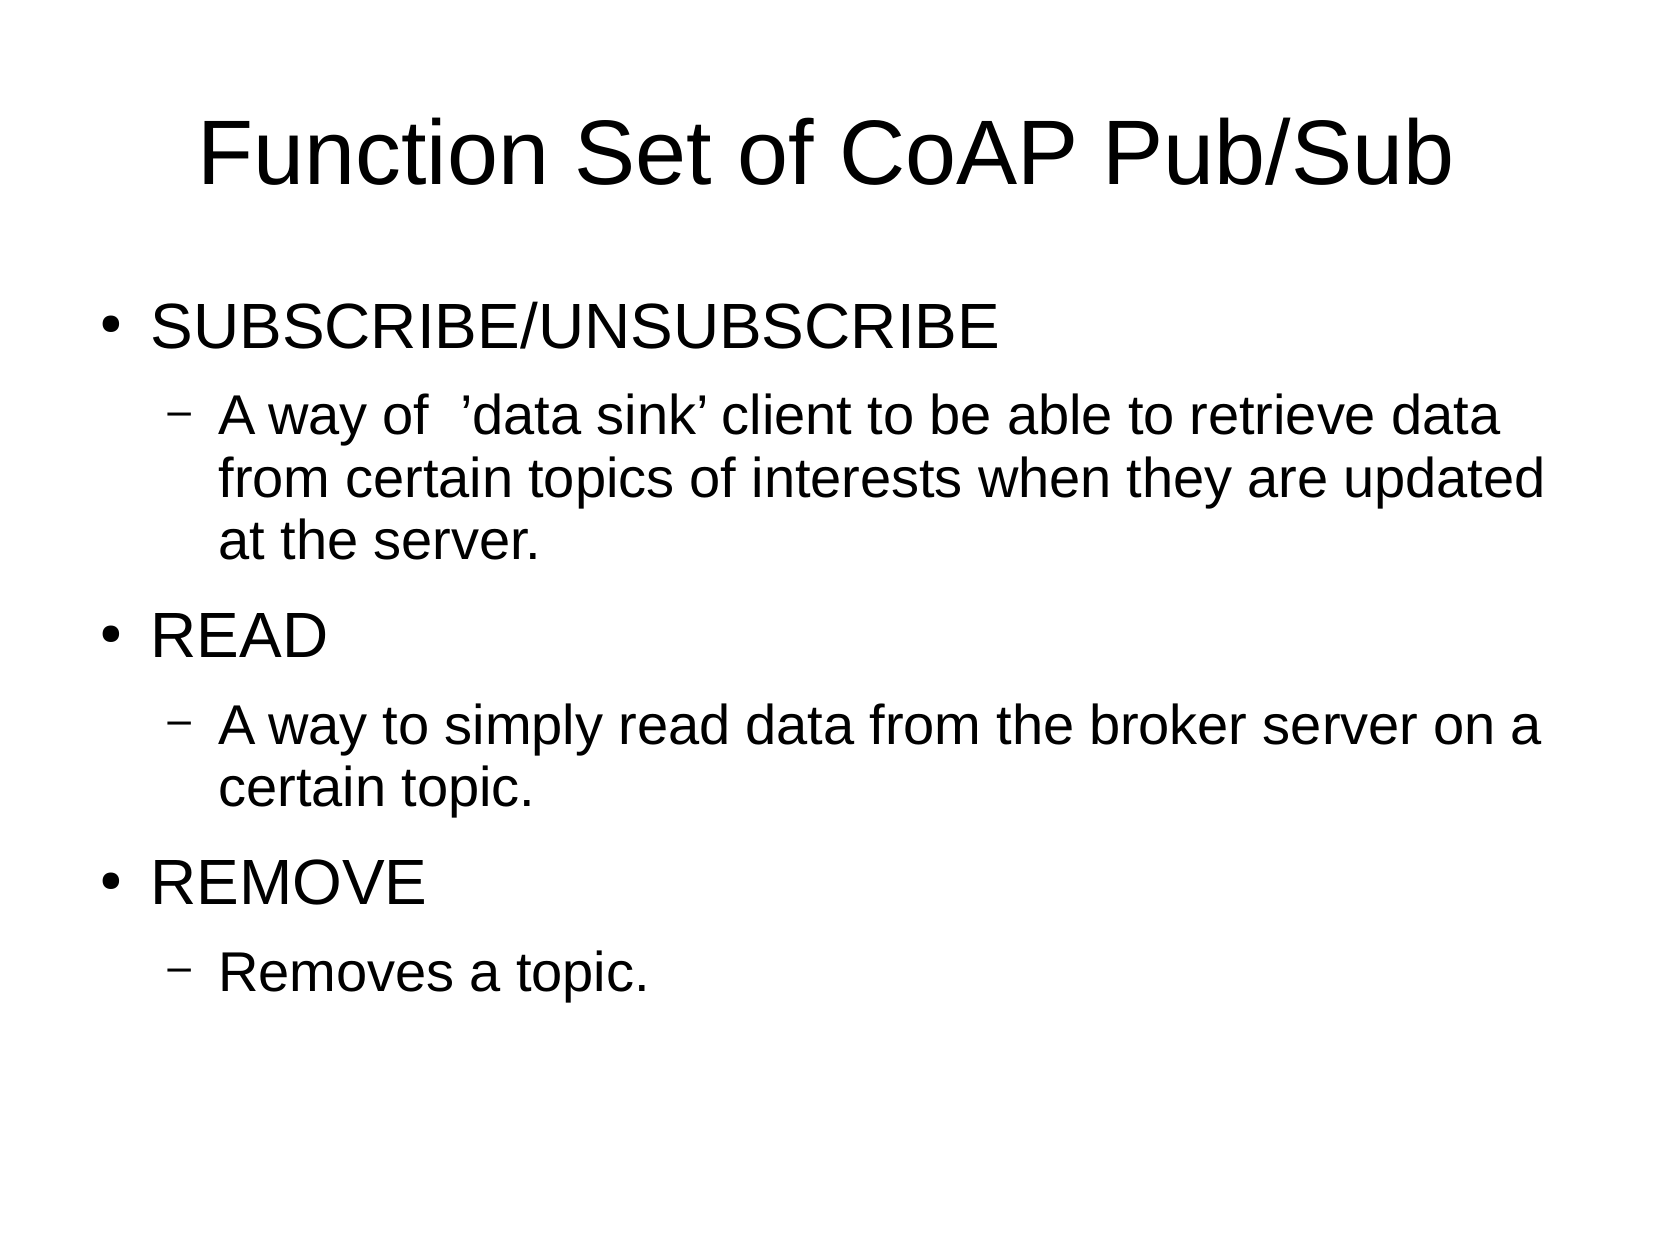

# Function Set of CoAP Pub/Sub
SUBSCRIBE/UNSUBSCRIBE
A way of ’data sink’ client to be able to retrieve data from certain topics of interests when they are updated at the server.
READ
A way to simply read data from the broker server on a certain topic.
REMOVE
Removes a topic.